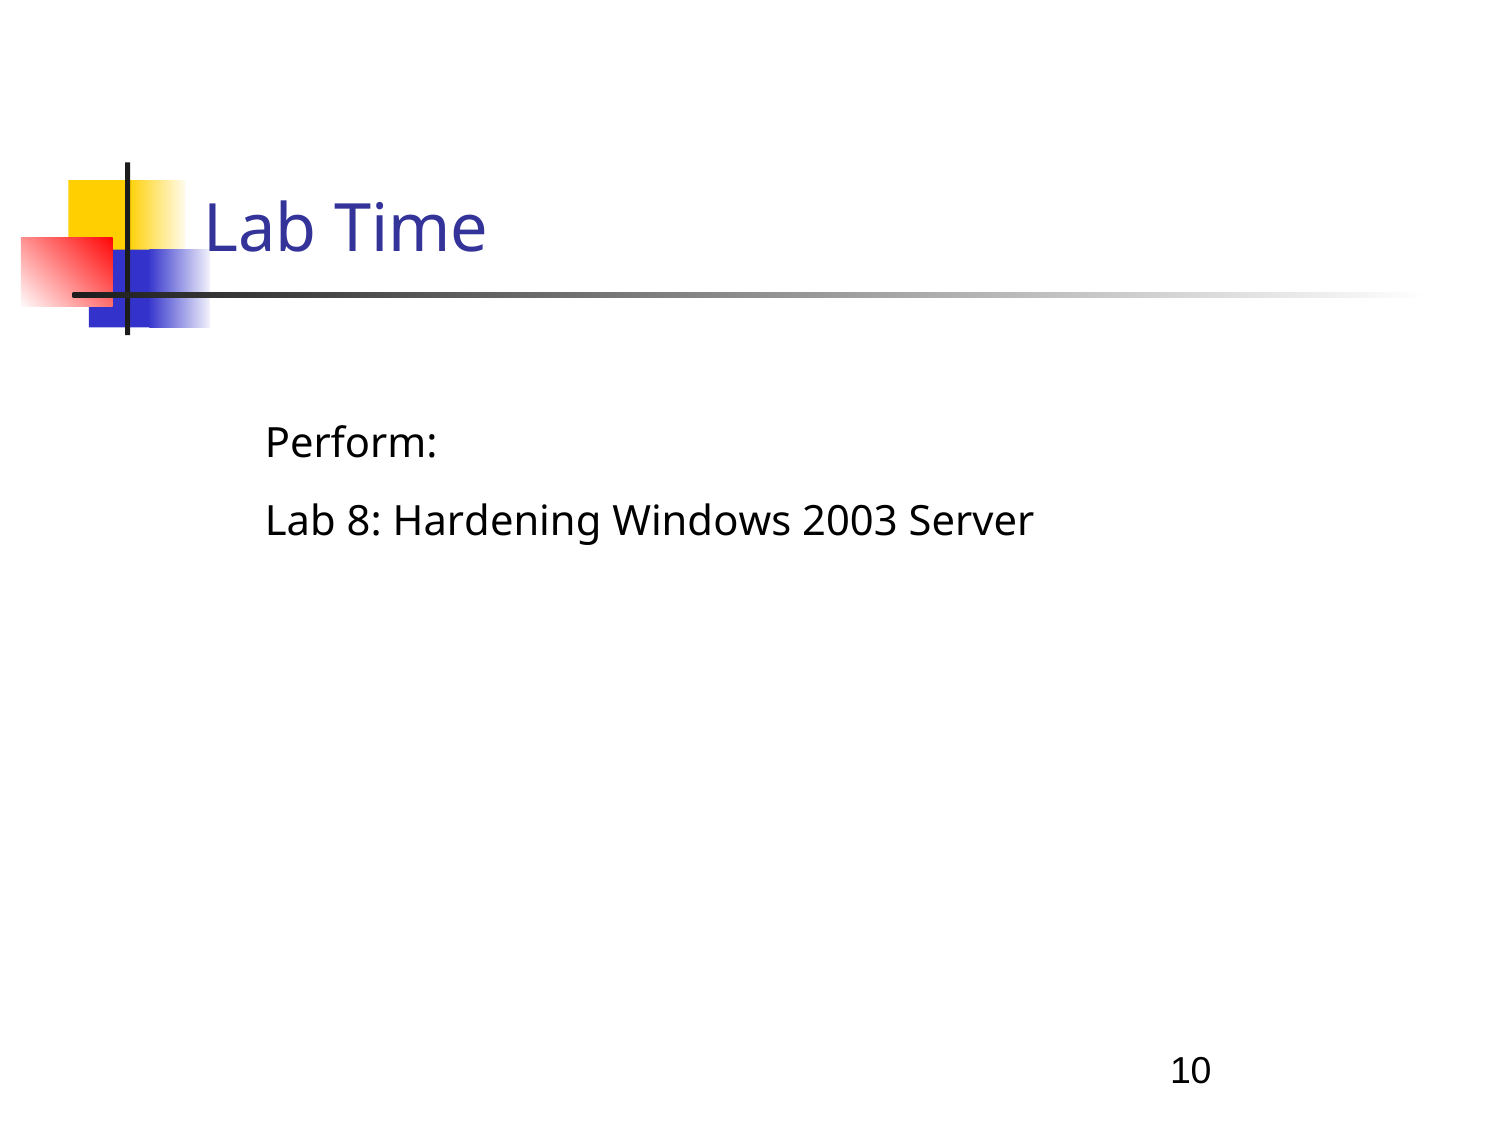

# Lab Time
Perform:
Lab 8: Hardening Windows 2003 Server
10